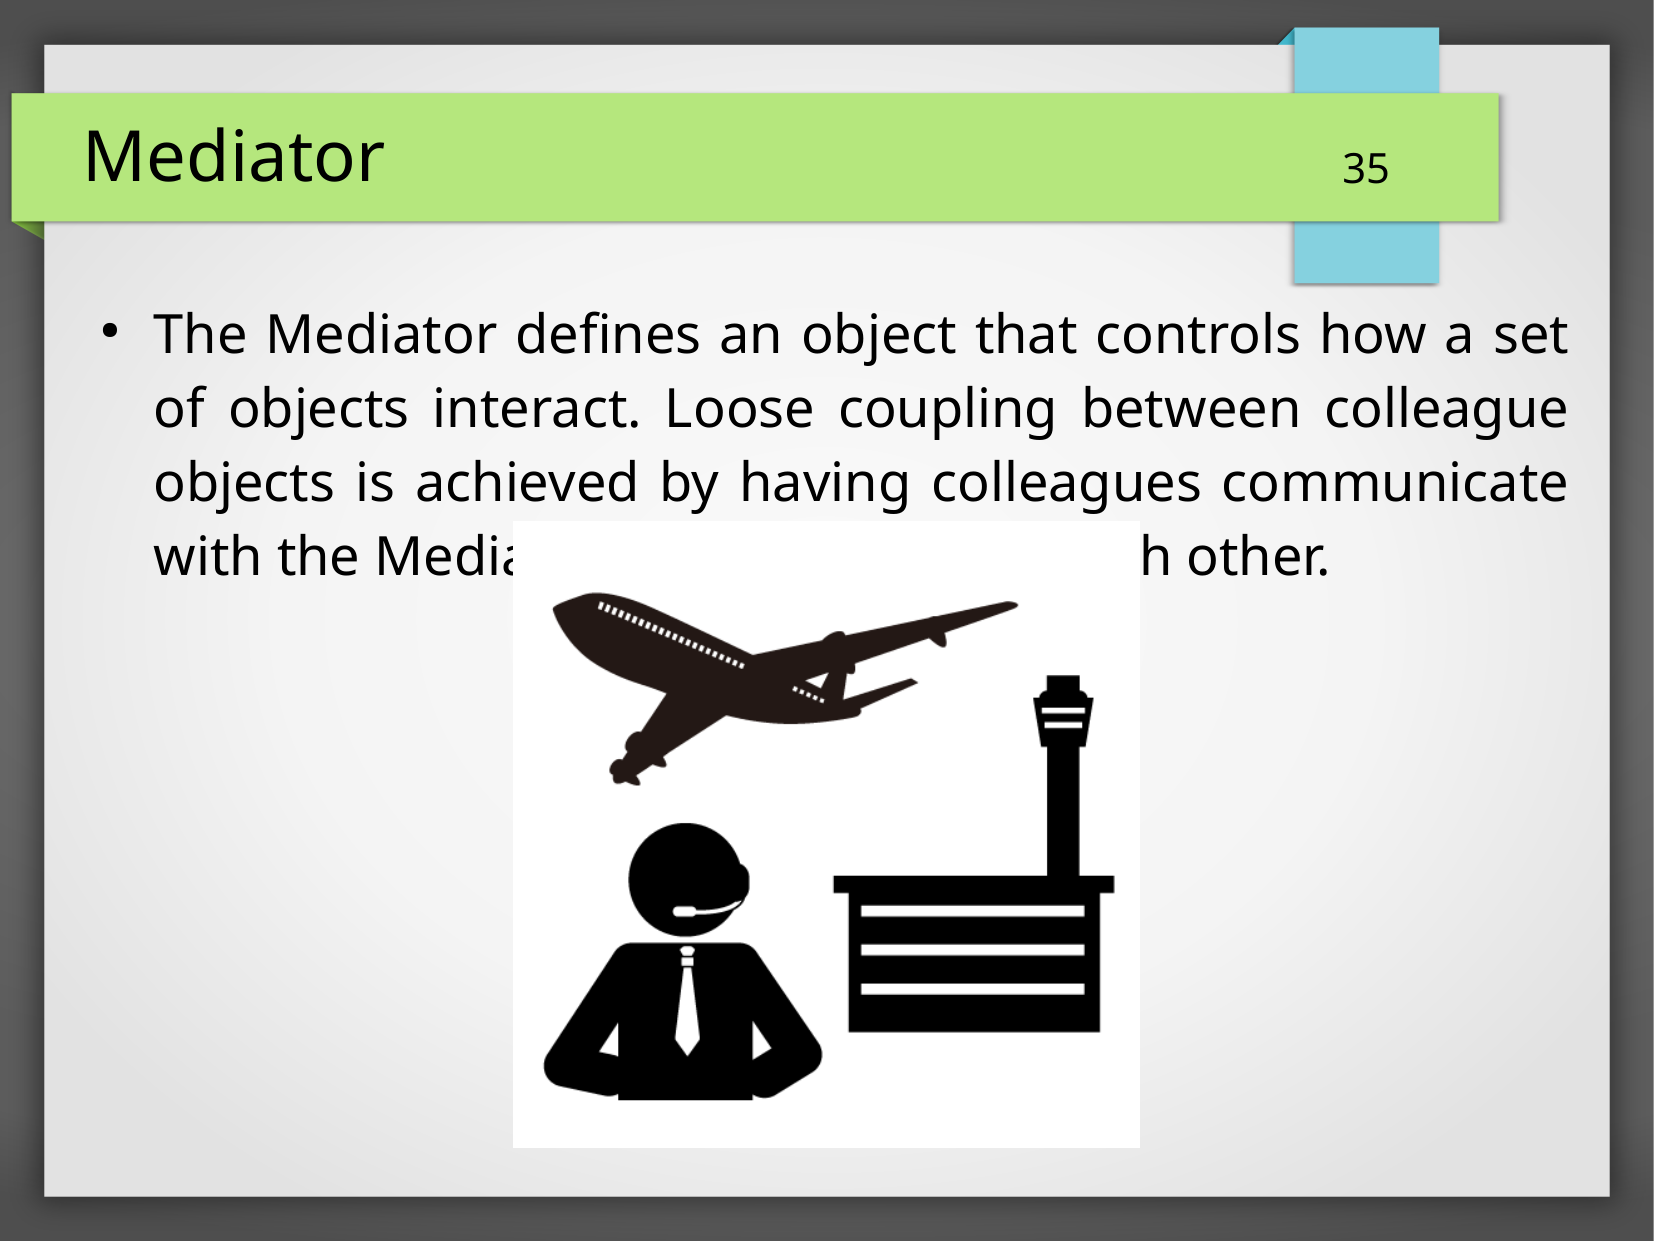

Mediator
# The Mediator defines an object that controls how a set of objects interact. Loose coupling between colleague objects is achieved by having colleagues communicate with the Mediator, rather than with each other.